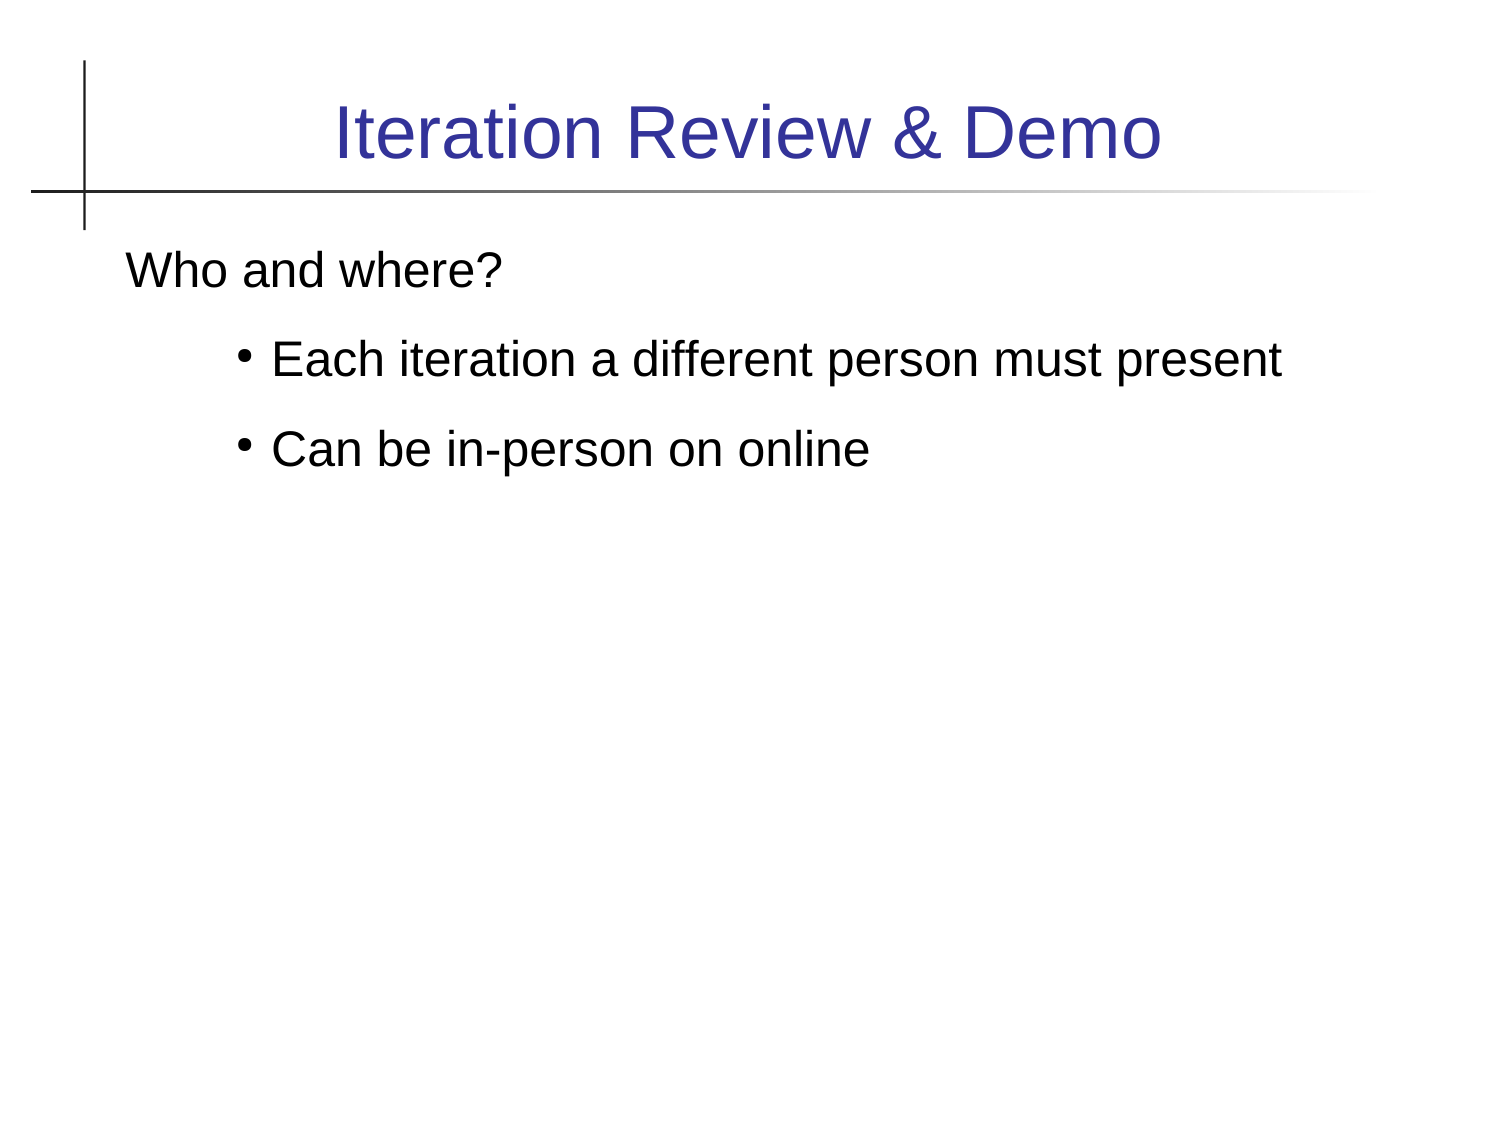

# Iteration Review & Demo
Who and where?
Each iteration a different person must present
Can be in-person on online